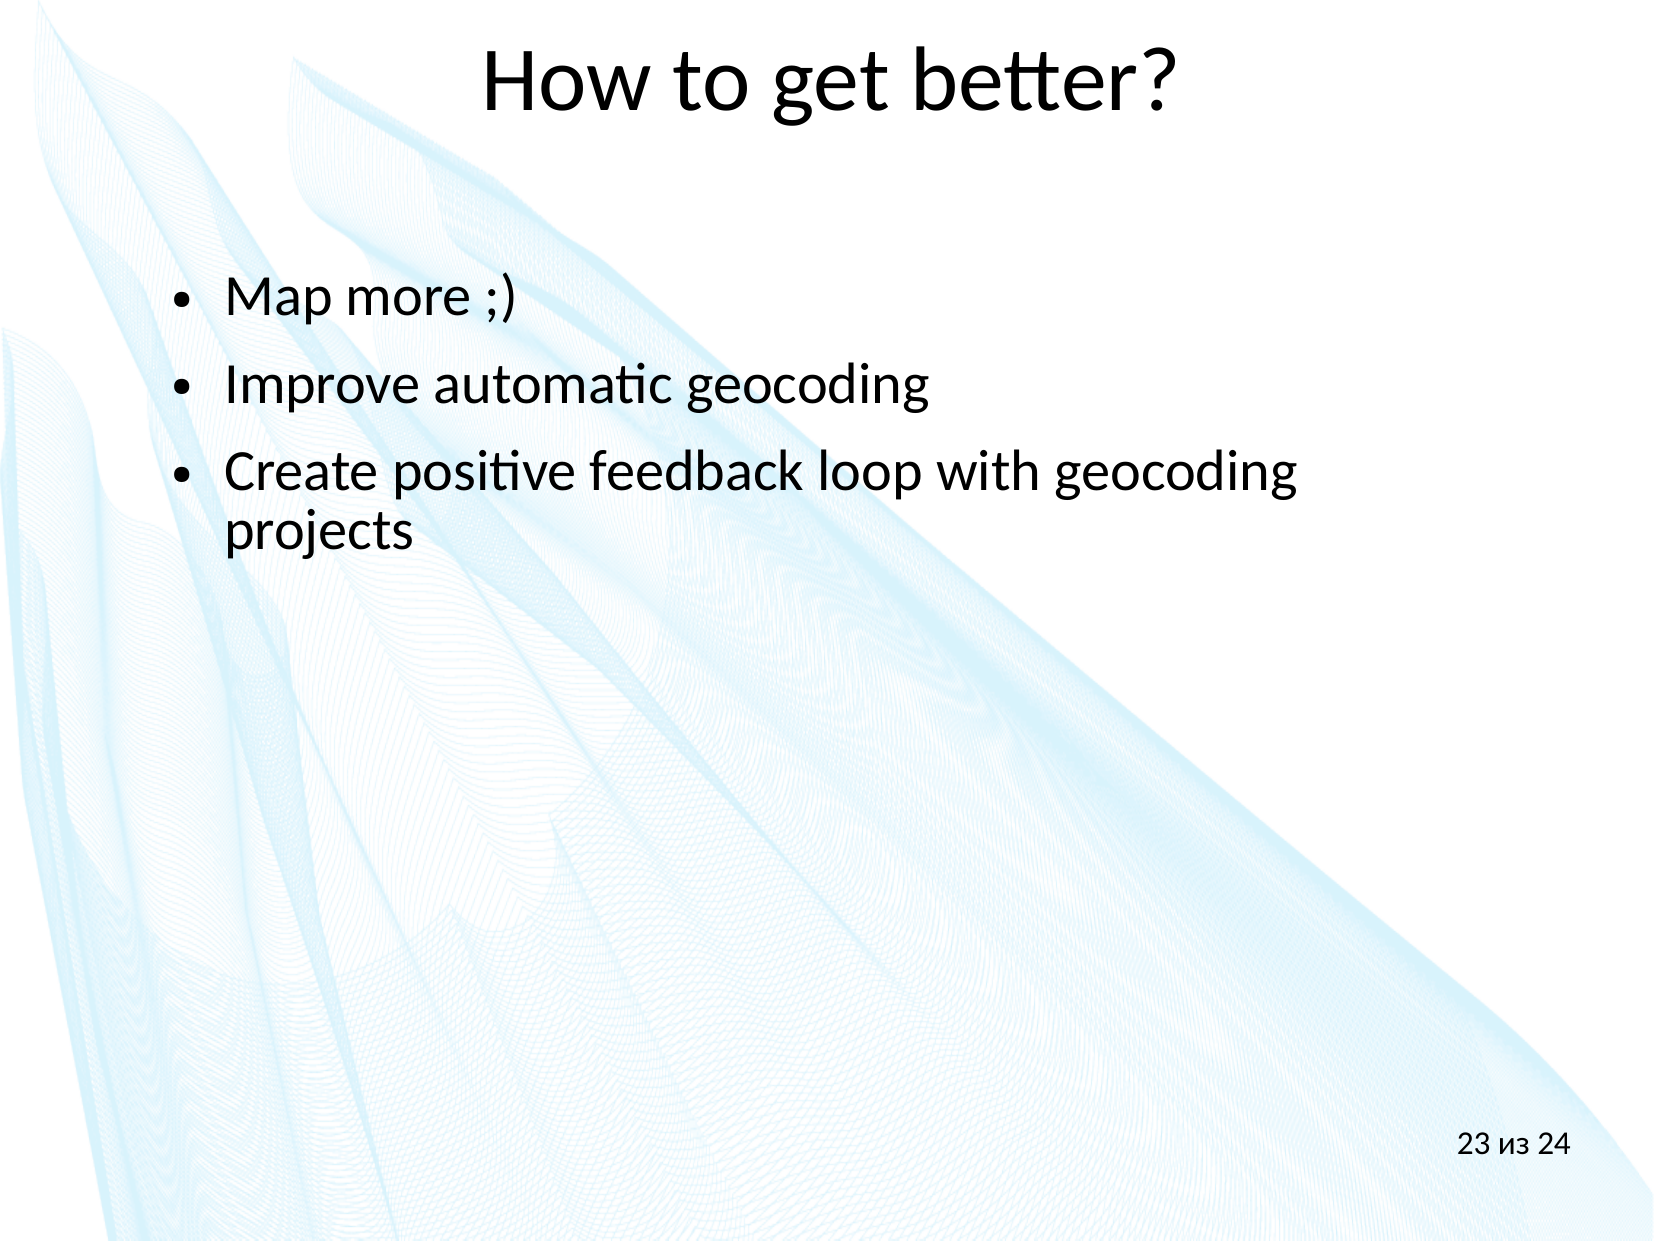

How to get better?
# Map more ;)
Improve automatic geocoding
Create positive feedback loop with geocoding projects
23